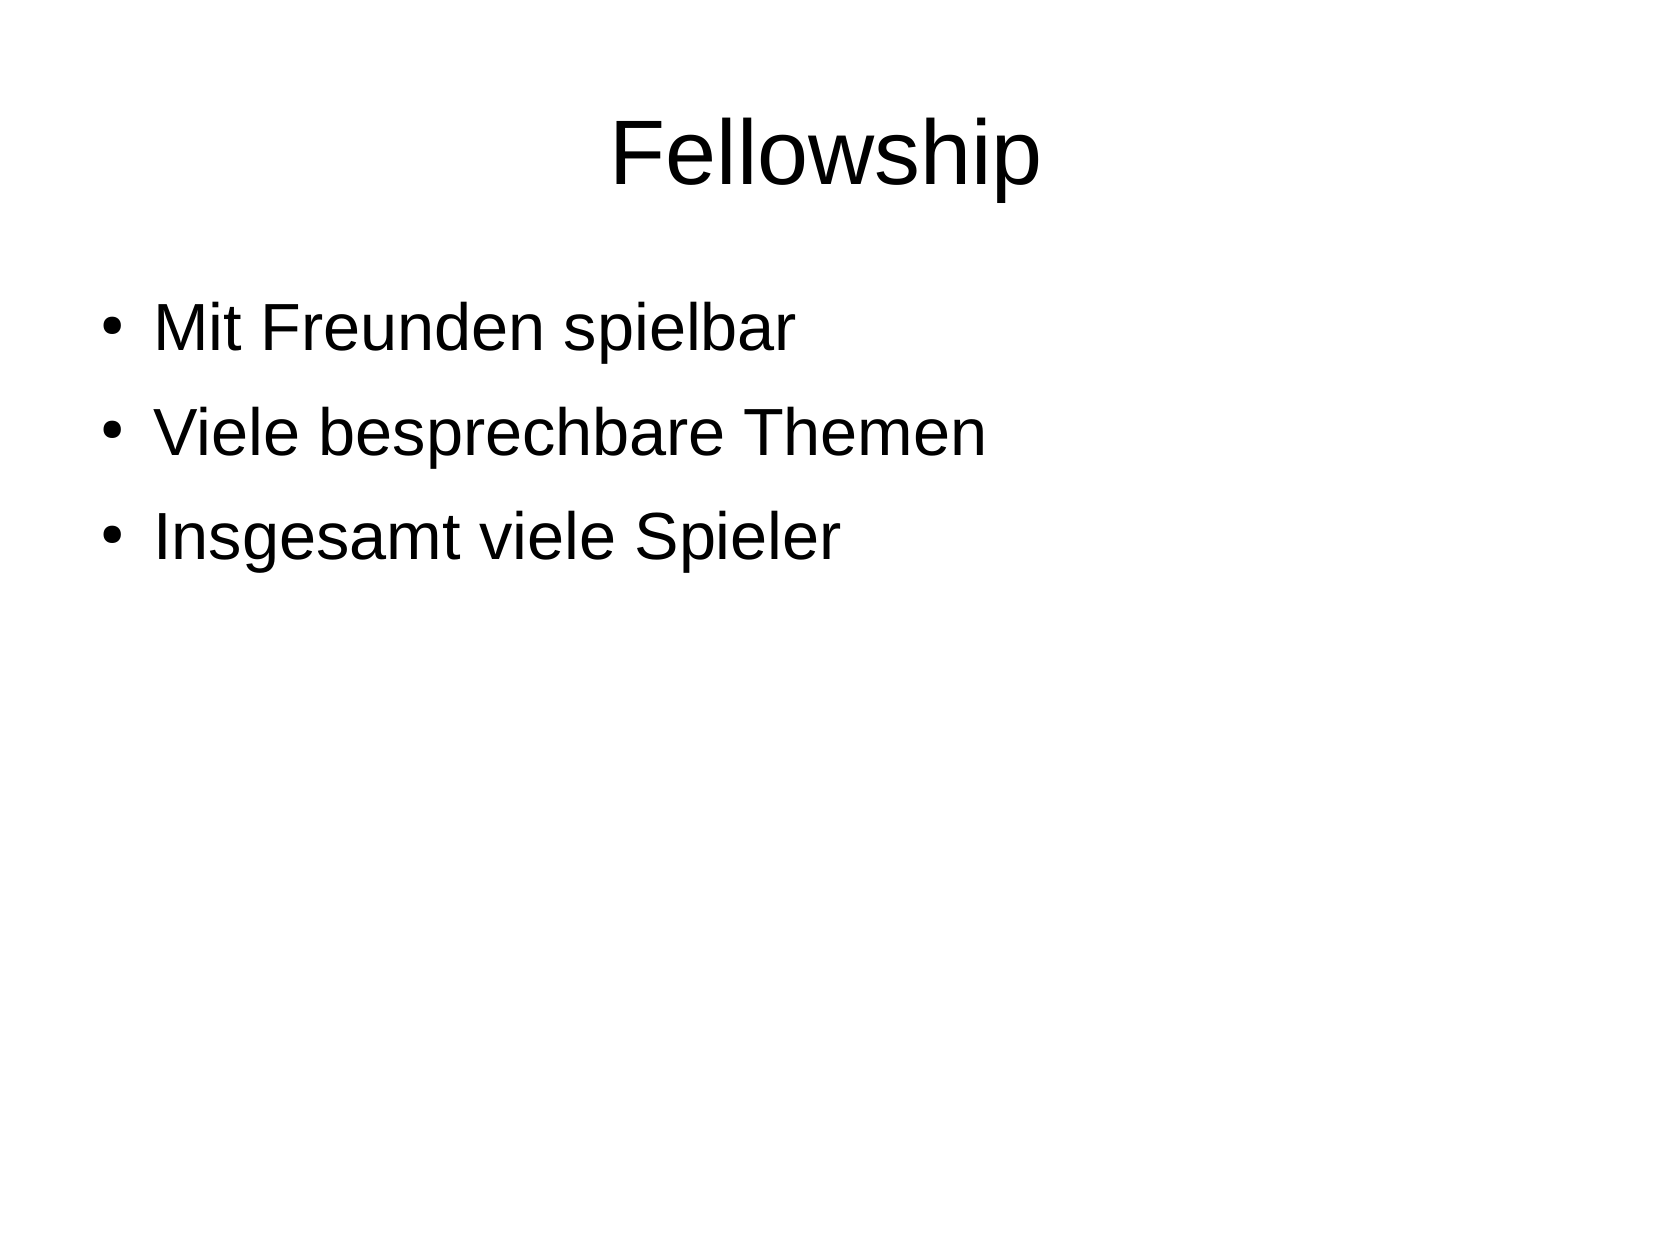

# Fellowship
Mit Freunden spielbar
Viele besprechbare Themen
Insgesamt viele Spieler